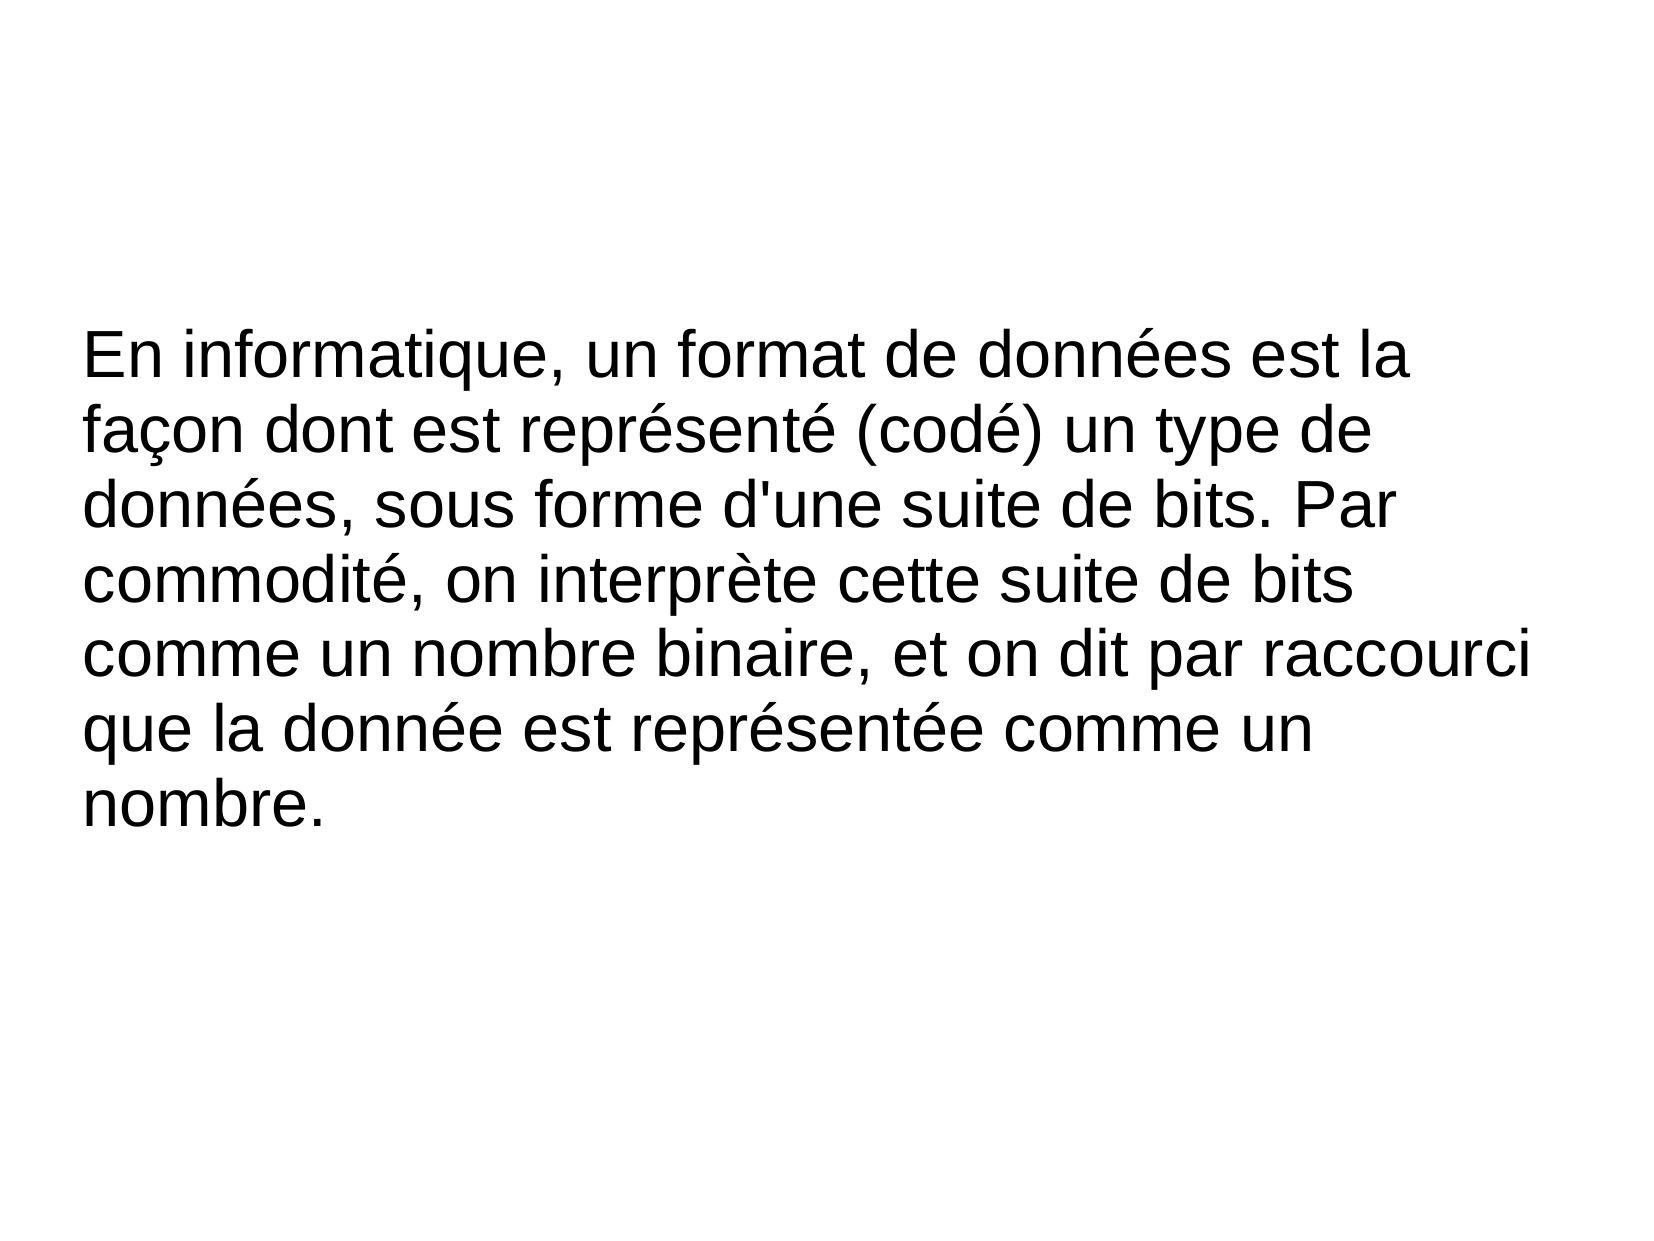

# En informatique, un format de données est la façon dont est représenté (codé) un type de données, sous forme d'une suite de bits. Par commodité, on interprète cette suite de bits comme un nombre binaire, et on dit par raccourci que la donnée est représentée comme un nombre.